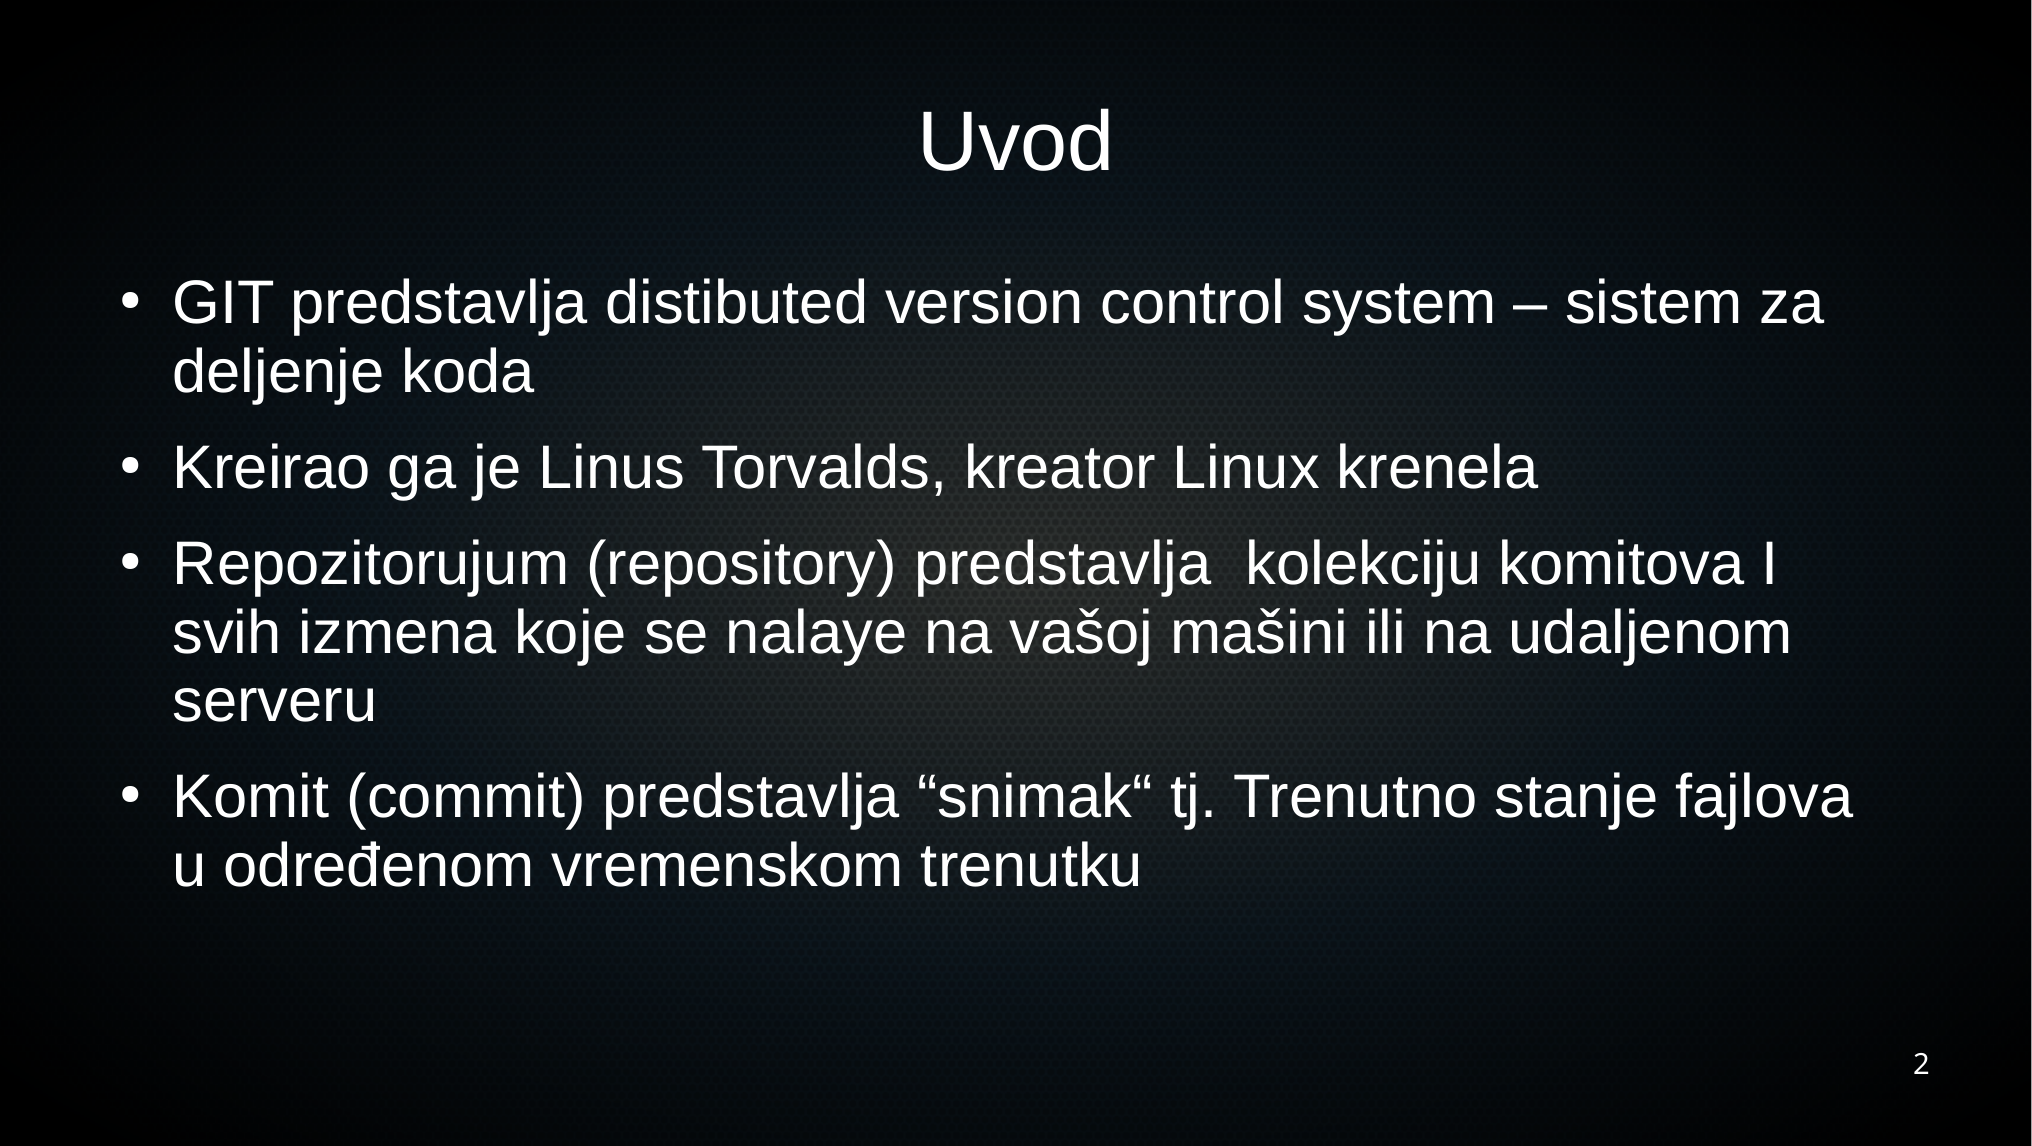

# Uvod
GIT predstavlja distibuted version control system – sistem za deljenje koda
Kreirao ga je Linus Torvalds, kreator Linux krenela
Repozitorujum (repository) predstavlja kolekciju komitova I svih izmena koje se nalaye na vašoj mašini ili na udaljenom serveru
Komit (commit) predstavlja “snimak“ tj. Trenutno stanje fajlova u određenom vremenskom trenutku
2